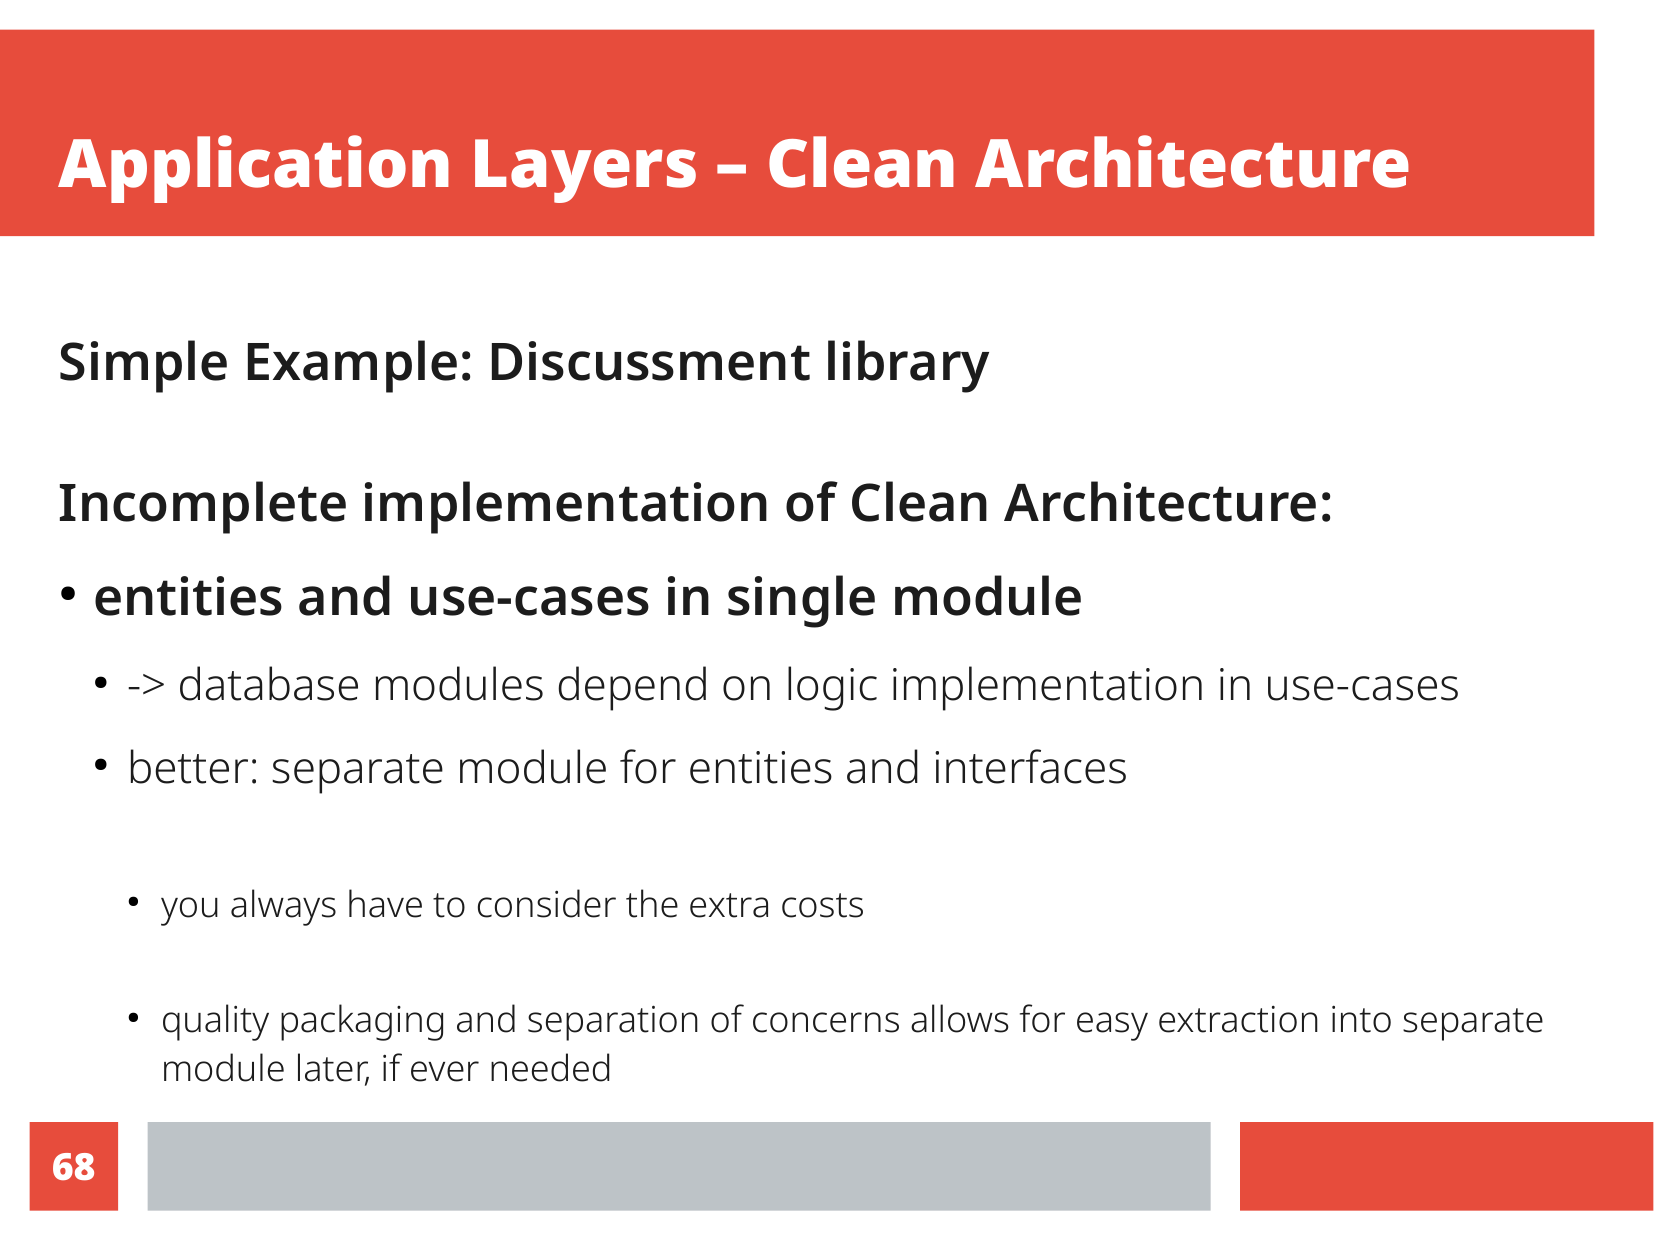

# Application Layers – Clean Architecture
Simple Example: Discussment library
Incomplete implementation of Clean Architecture:
entities and use-cases in single module
-> database modules depend on logic implementation in use-cases
better: separate module for entities and interfaces
you always have to consider the extra costs
quality packaging and separation of concerns allows for easy extraction into separate module later, if ever needed
68